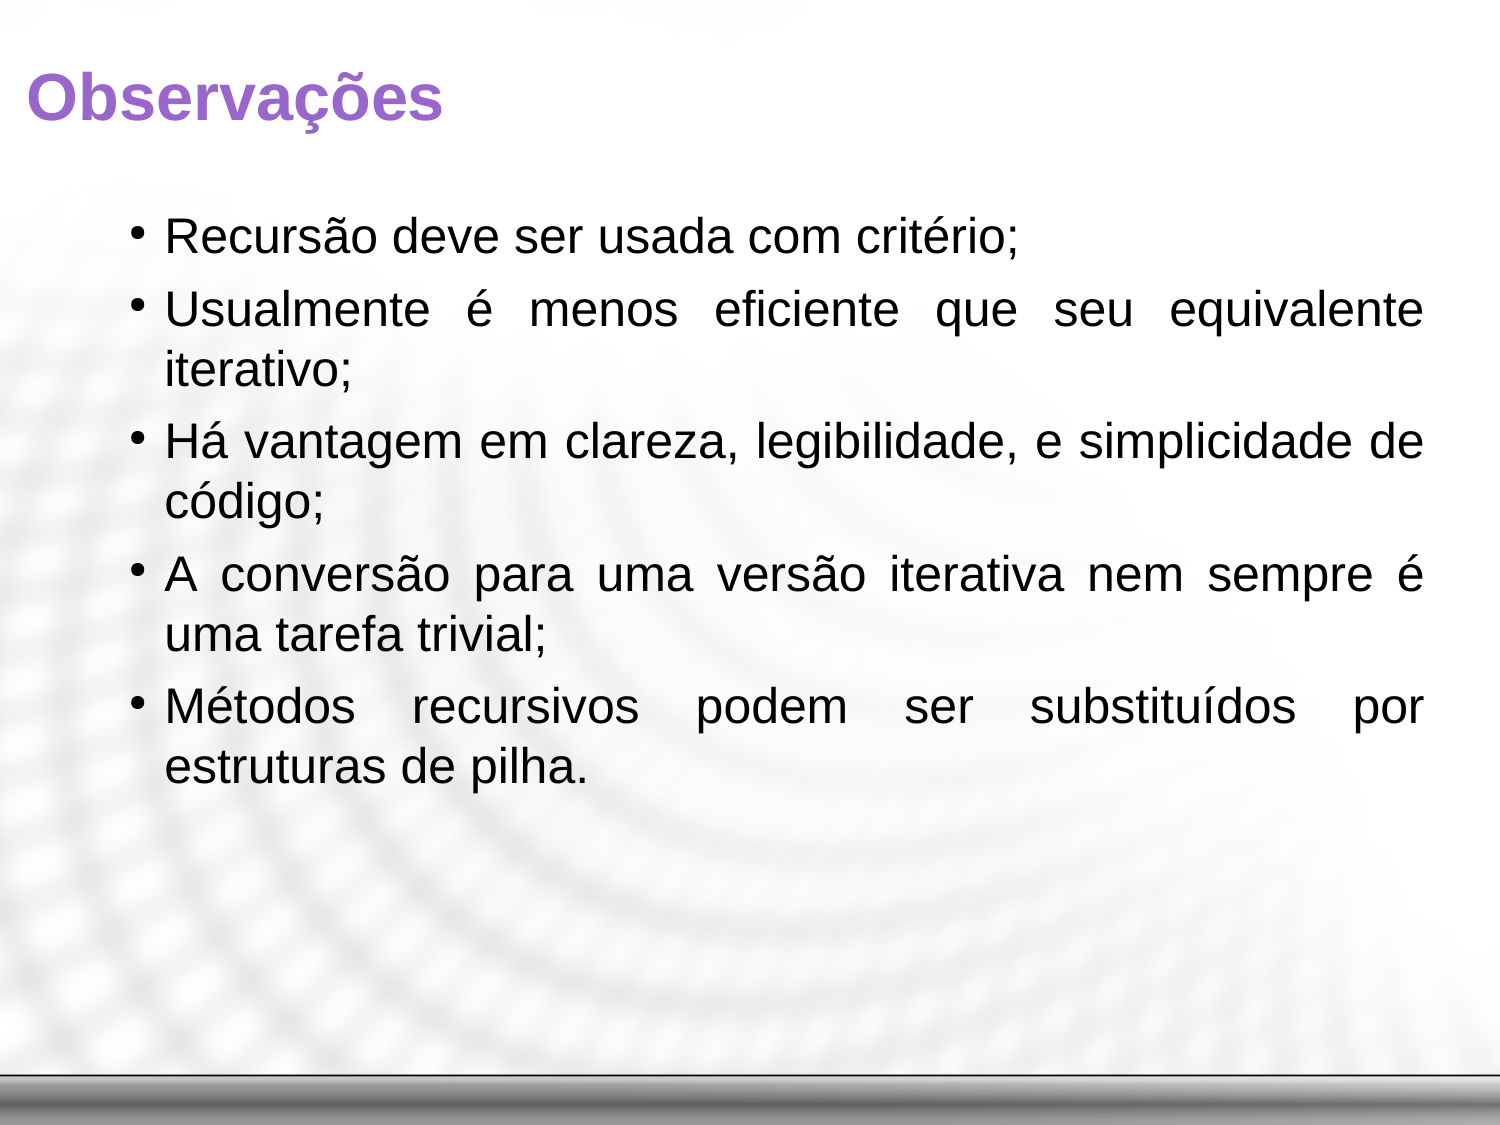

# Observações
Recursão deve ser usada com critério;
Usualmente é menos eficiente que seu equivalente iterativo;
Há vantagem em clareza, legibilidade, e simplicidade de código;
A conversão para uma versão iterativa nem sempre é uma tarefa trivial;
Métodos recursivos podem ser substituídos por estruturas de pilha.